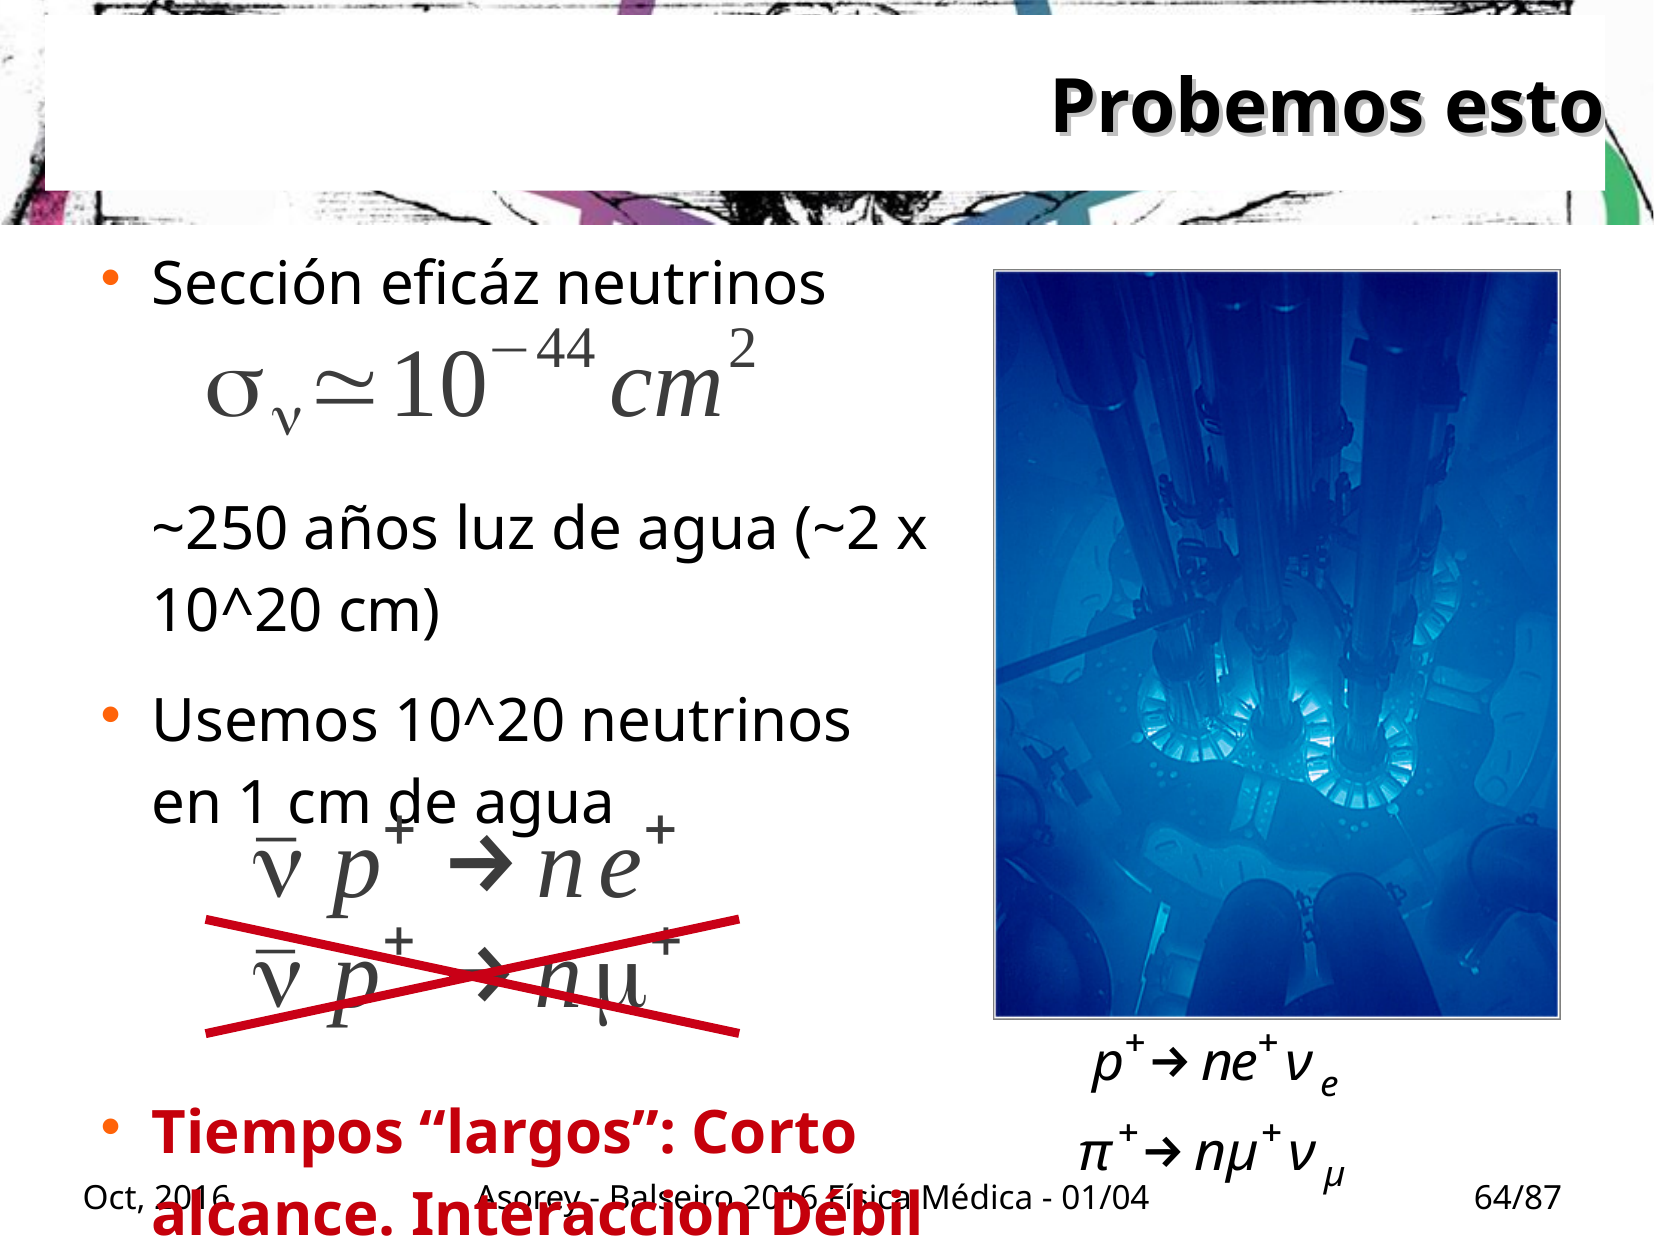

Probemos esto
# Sección eficáz neutrinos ~250 años luz de agua (~2 x 10^20 cm)
Usemos 10^20 neutrinos en 1 cm de agua
Tiempos “largos”: Corto alcance. Interaccion Débil
Oct, 2016
Asorey - Balseiro 2016 Física Médica - 01/04
64